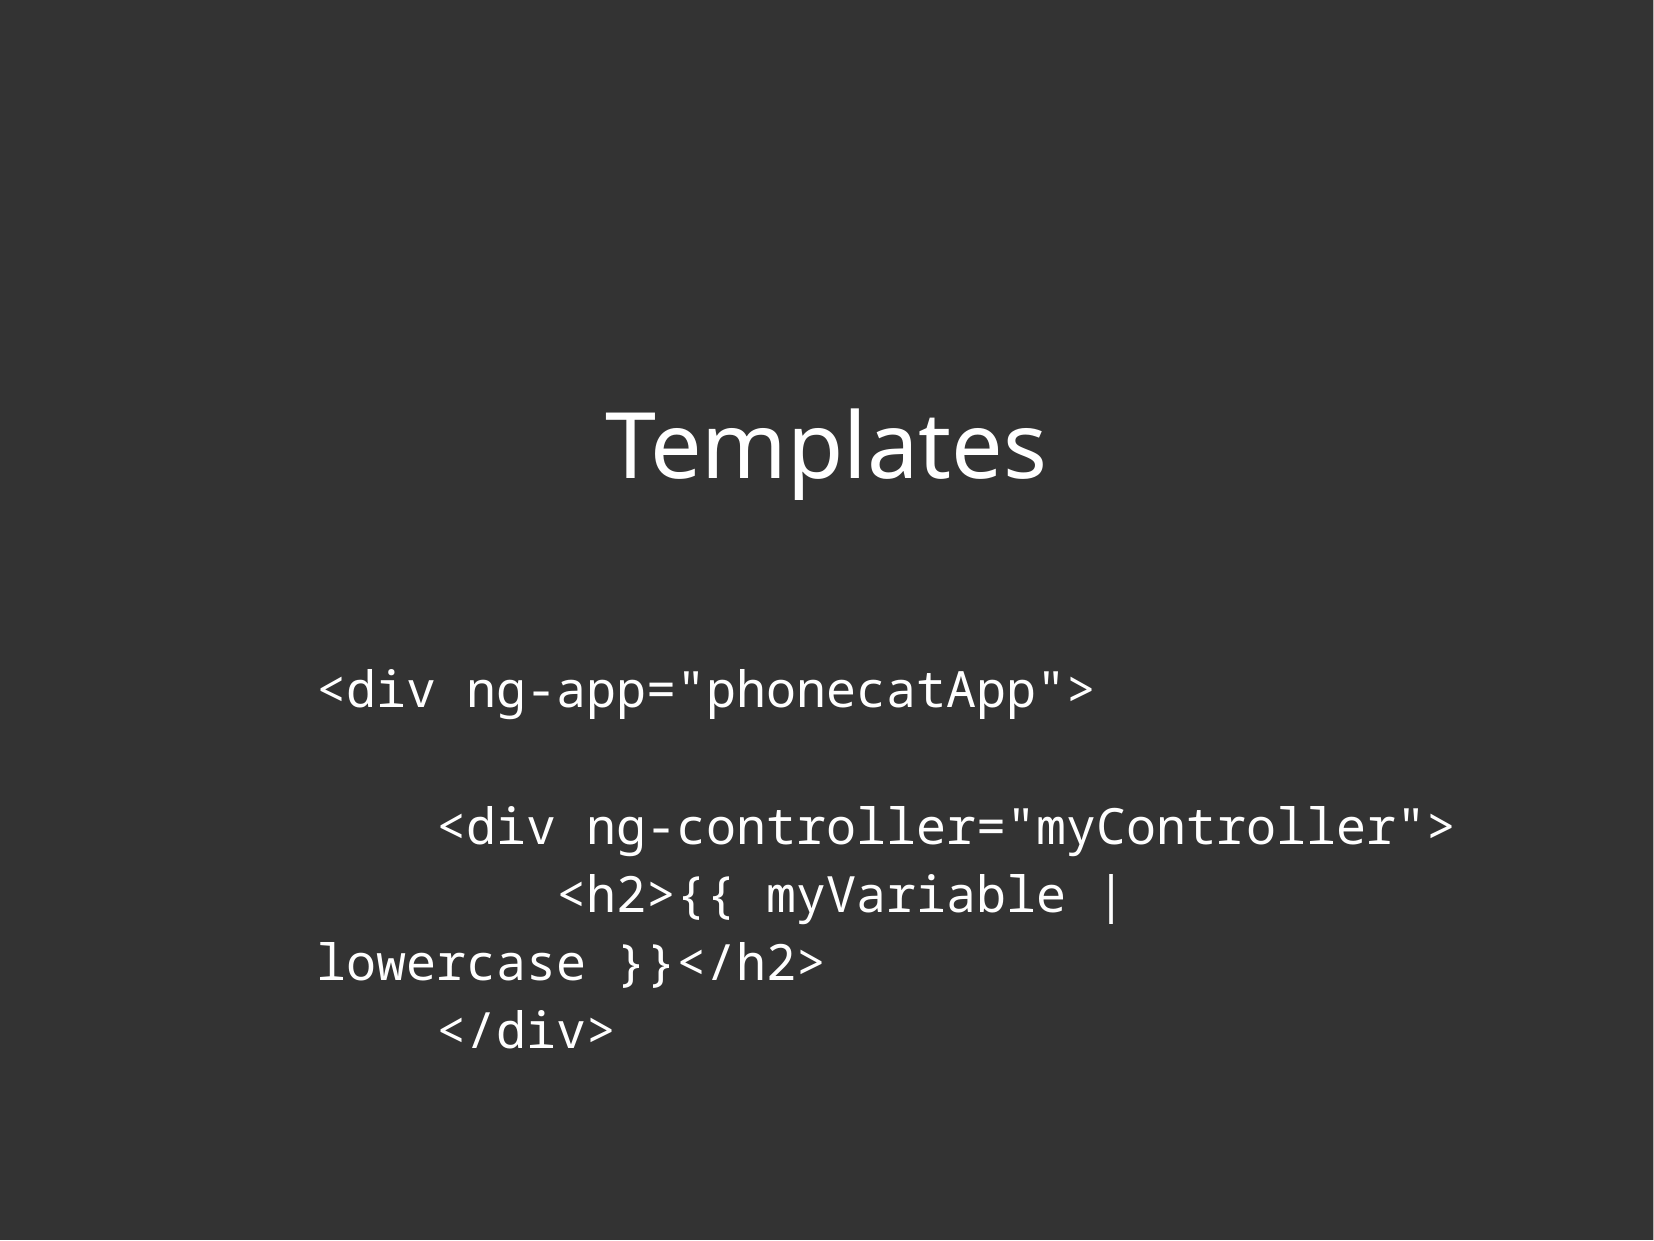

# Templates
<div ng-app="phonecatApp">
 <div ng-controller="myController">
 <h2>{{ myVariable | lowercase }}</h2>
 </div>